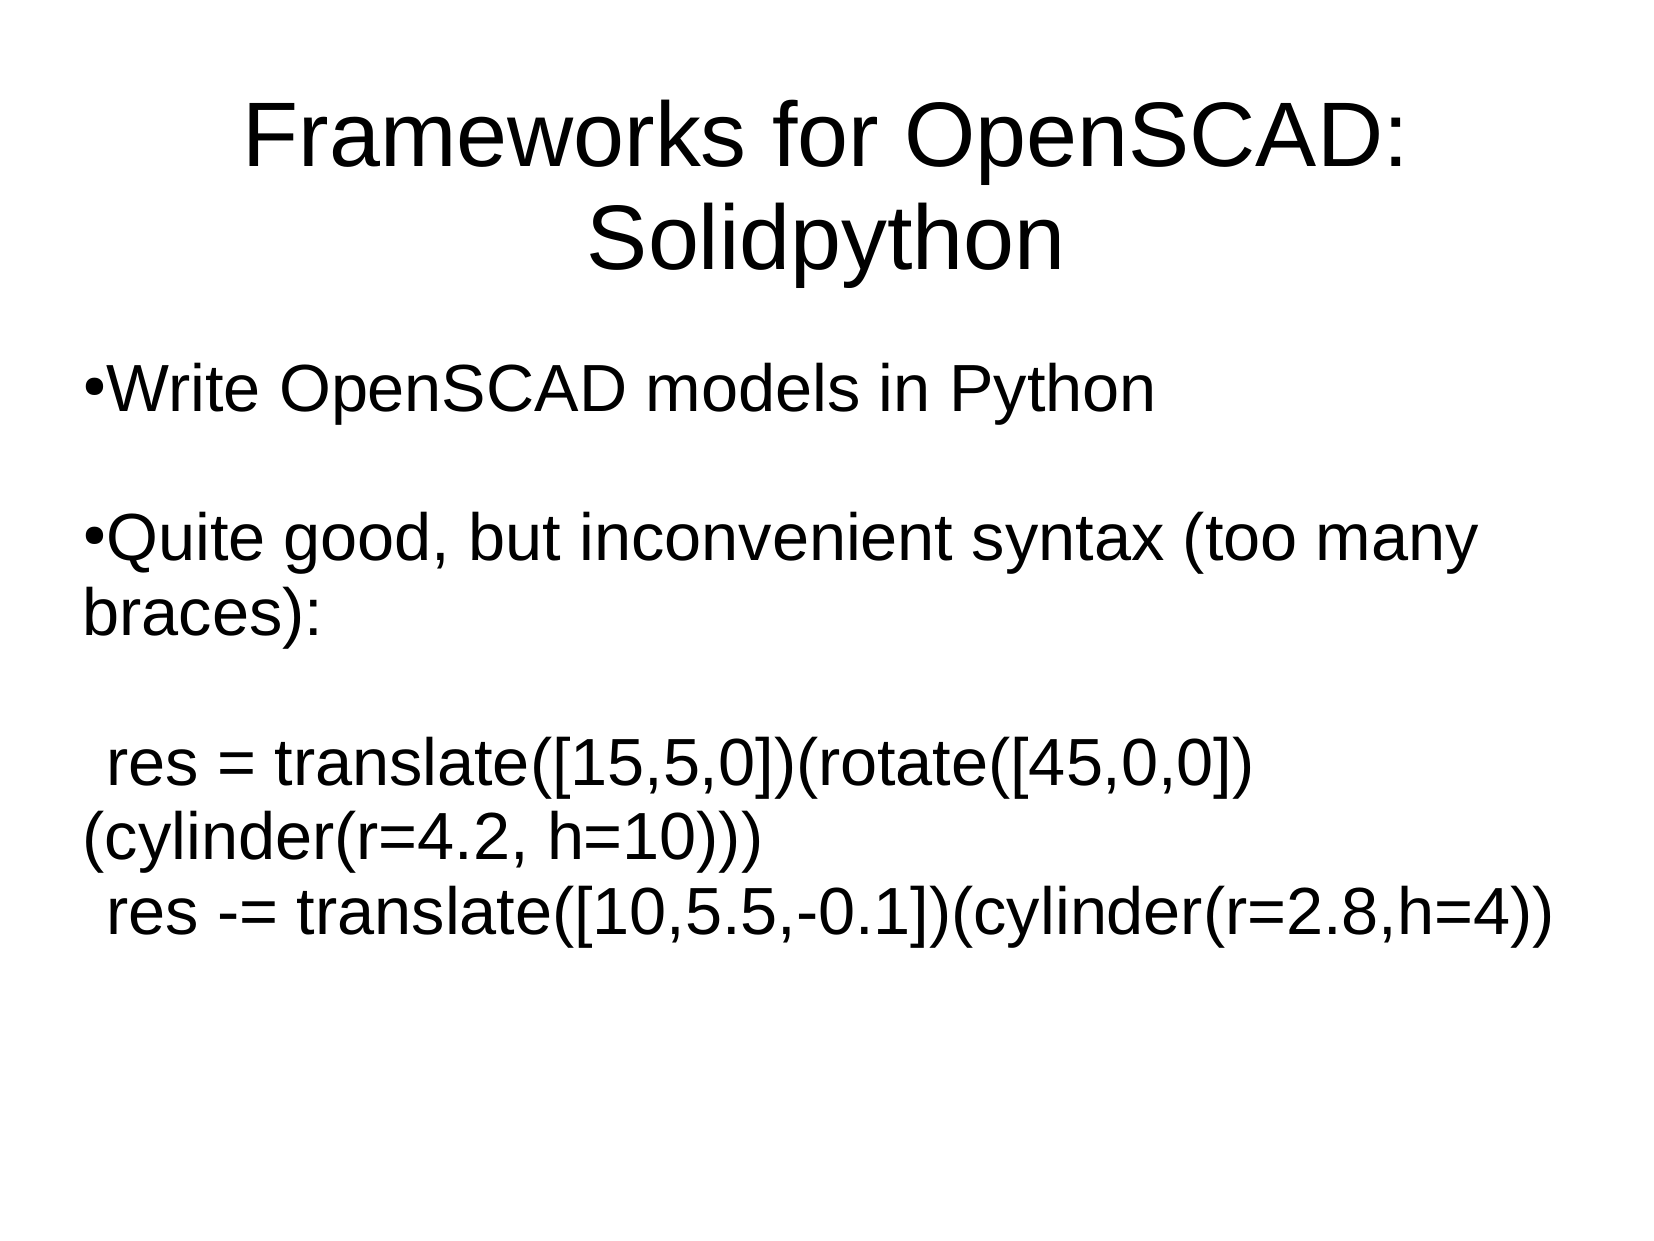

# Frameworks for OpenSCAD: Solidpython
Write OpenSCAD models in Python
Quite good, but inconvenient syntax (too many braces):
res = translate([15,5,0])(rotate([45,0,0])(cylinder(r=4.2, h=10)))
res -= translate([10,5.5,-0.1])(cylinder(r=2.8,h=4))